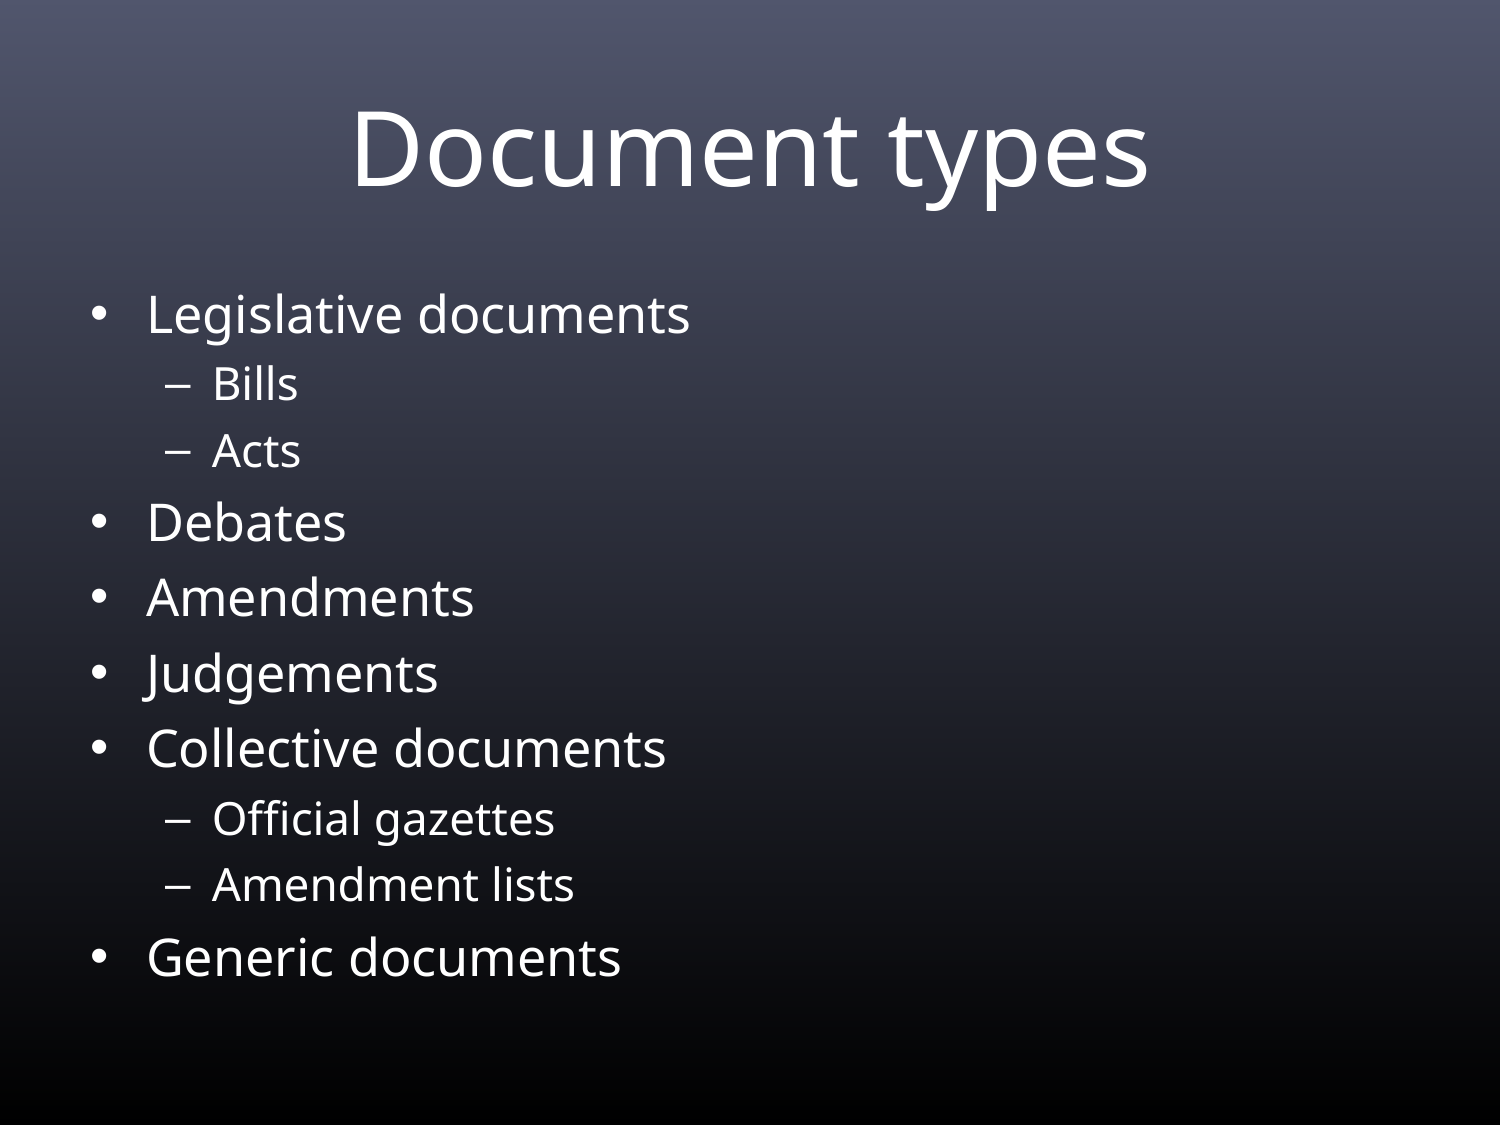

# Document types
Legislative documents
Bills
Acts
Debates
Amendments
Judgements
Collective documents
Official gazettes
Amendment lists
Generic documents